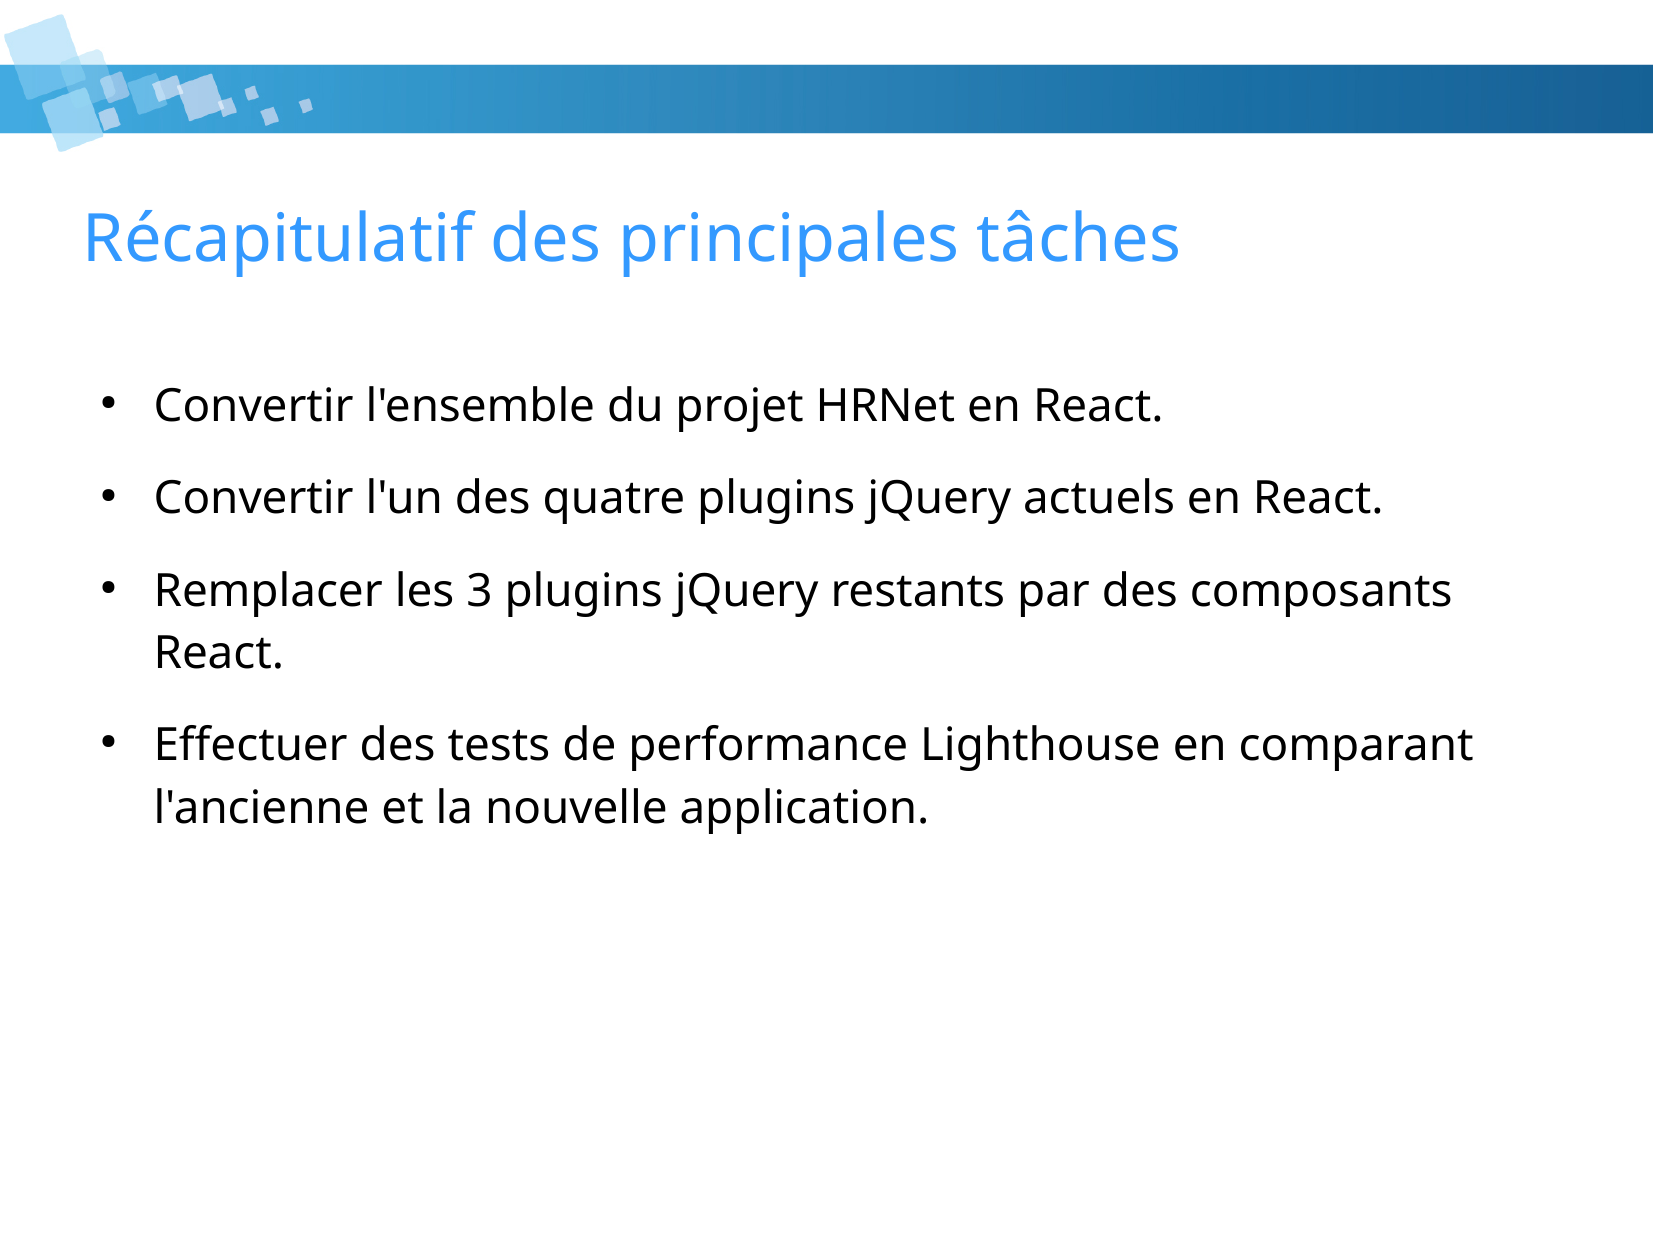

# Récapitulatif des principales tâches
Convertir l'ensemble du projet HRNet en React.
Convertir l'un des quatre plugins jQuery actuels en React.
Remplacer les 3 plugins jQuery restants par des composants React.
Effectuer des tests de performance Lighthouse en comparant l'ancienne et la nouvelle application.